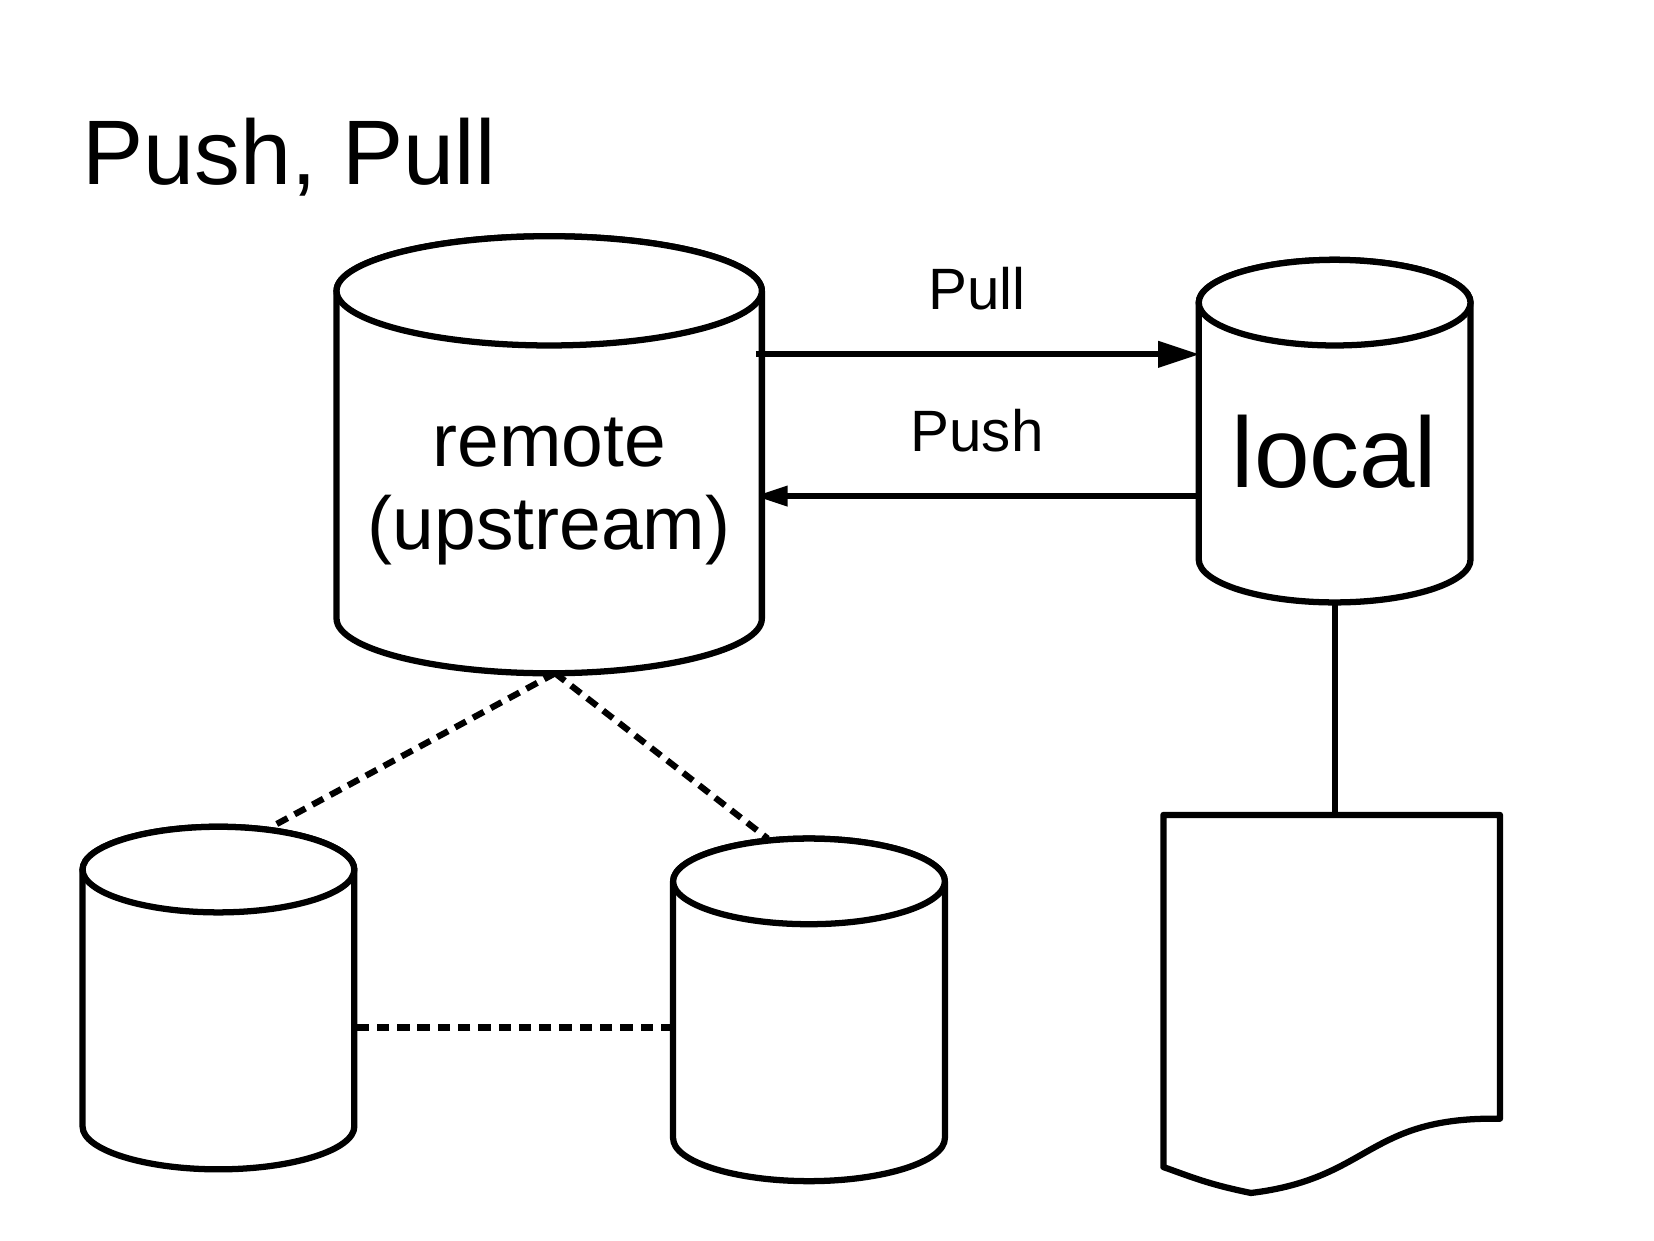

# Push, Pull
remote
(upstream)
local
Pull
Push